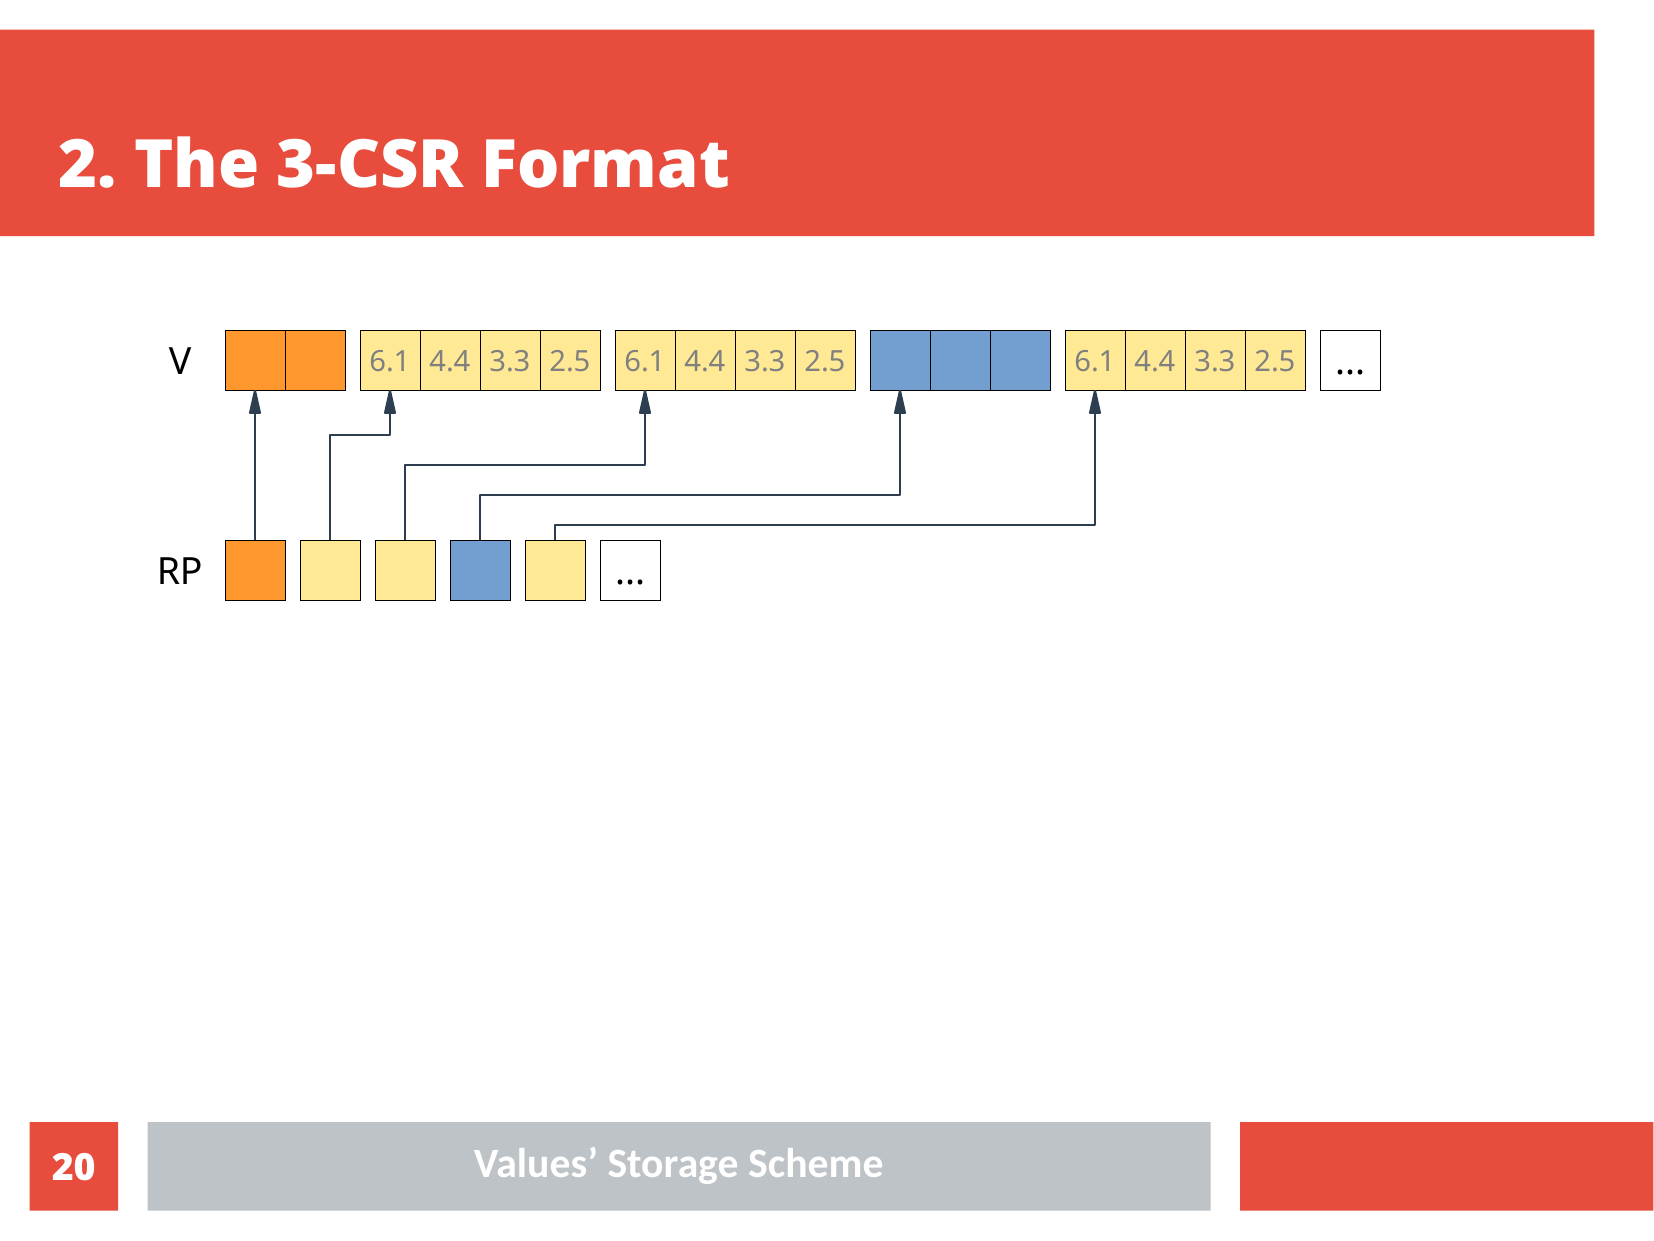

# 2. The 3-CSR Format
V
6.1
4.4
3.3
2.5
6.1
4.4
3.3
2.5
6.1
4.4
3.3
2.5
...
RP
...
20
Values’ Storage Scheme